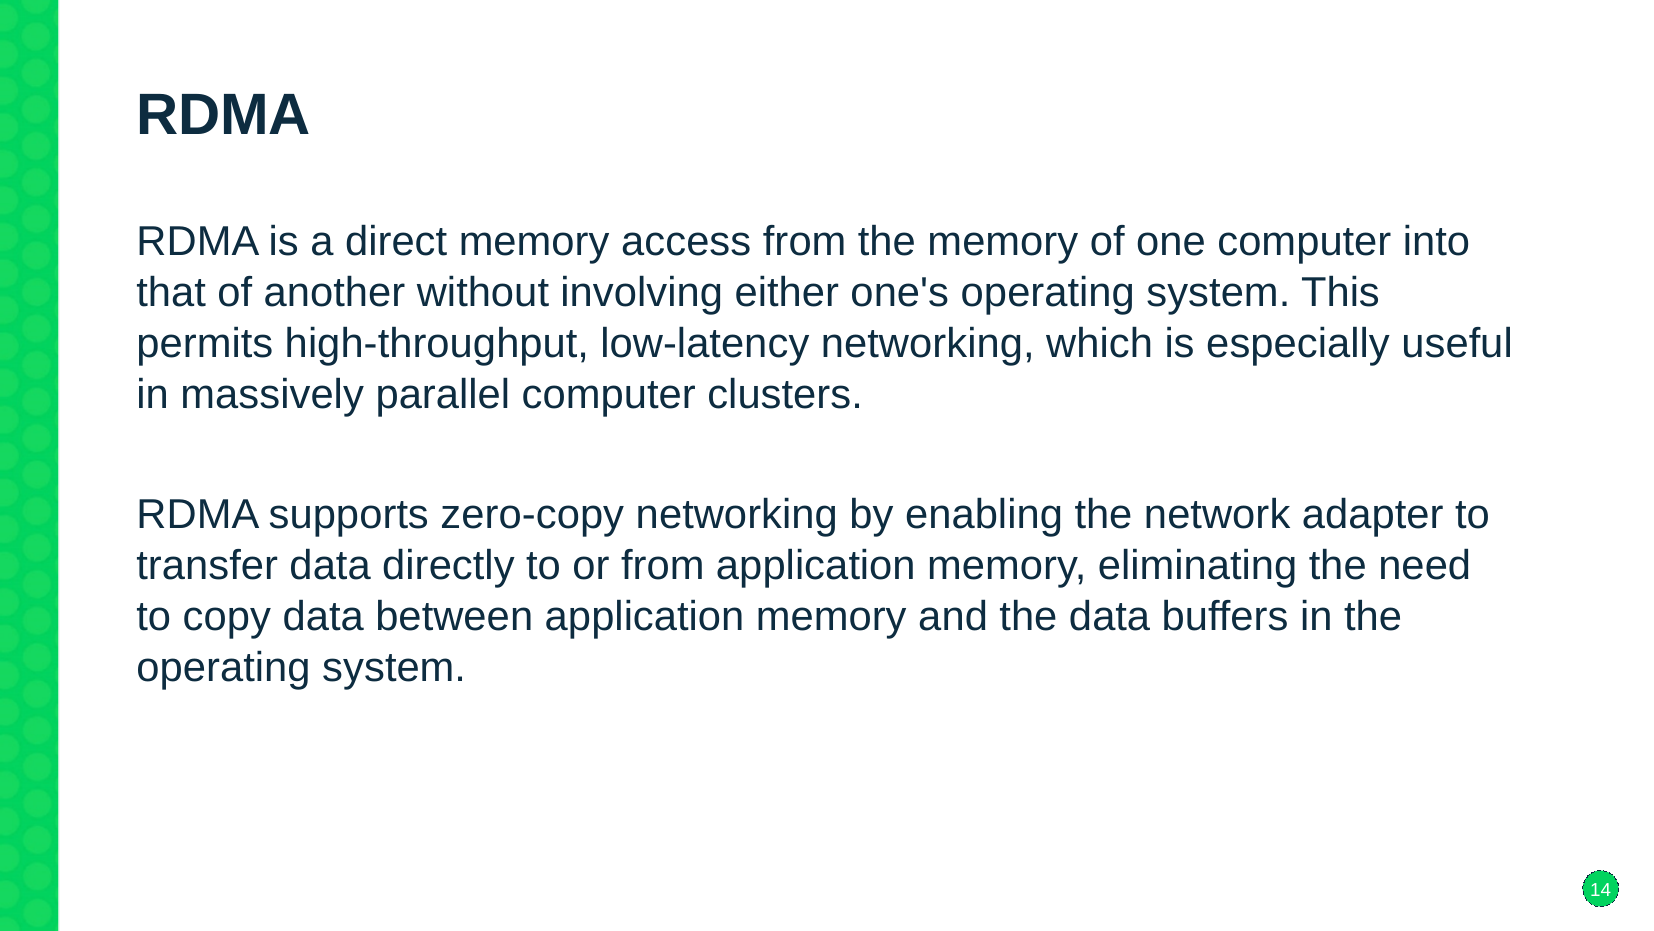

# RDMA
RDMA is a direct memory access from the memory of one computer into that of another without involving either one's operating system. This permits high-throughput, low-latency networking, which is especially useful in massively parallel computer clusters.
RDMA supports zero-copy networking by enabling the network adapter to transfer data directly to or from application memory, eliminating the need to copy data between application memory and the data buffers in the operating system.
14